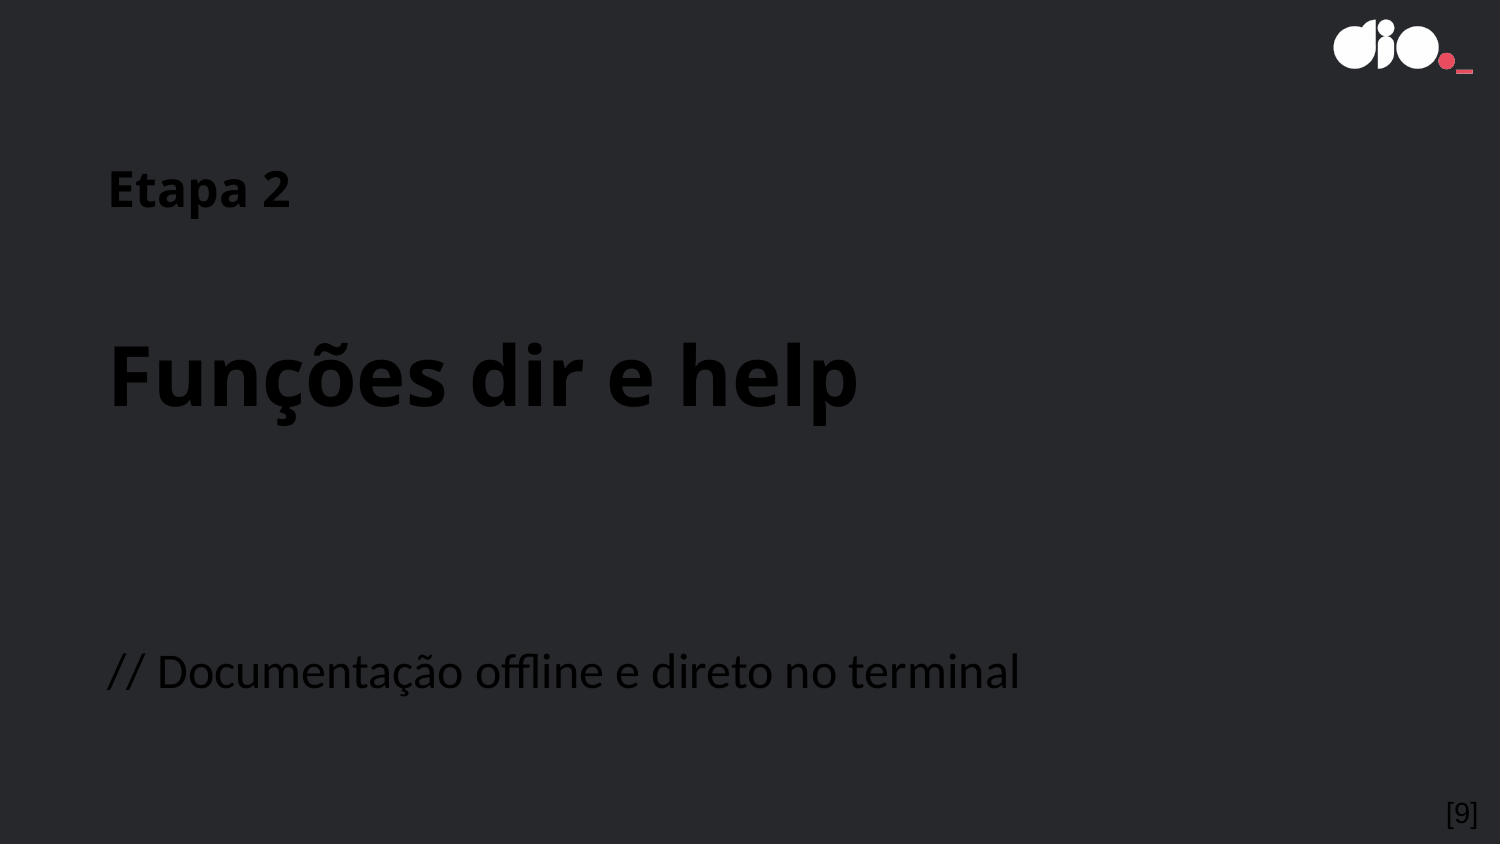

Etapa 2
Funções dir e help
// Documentação offline e direto no terminal